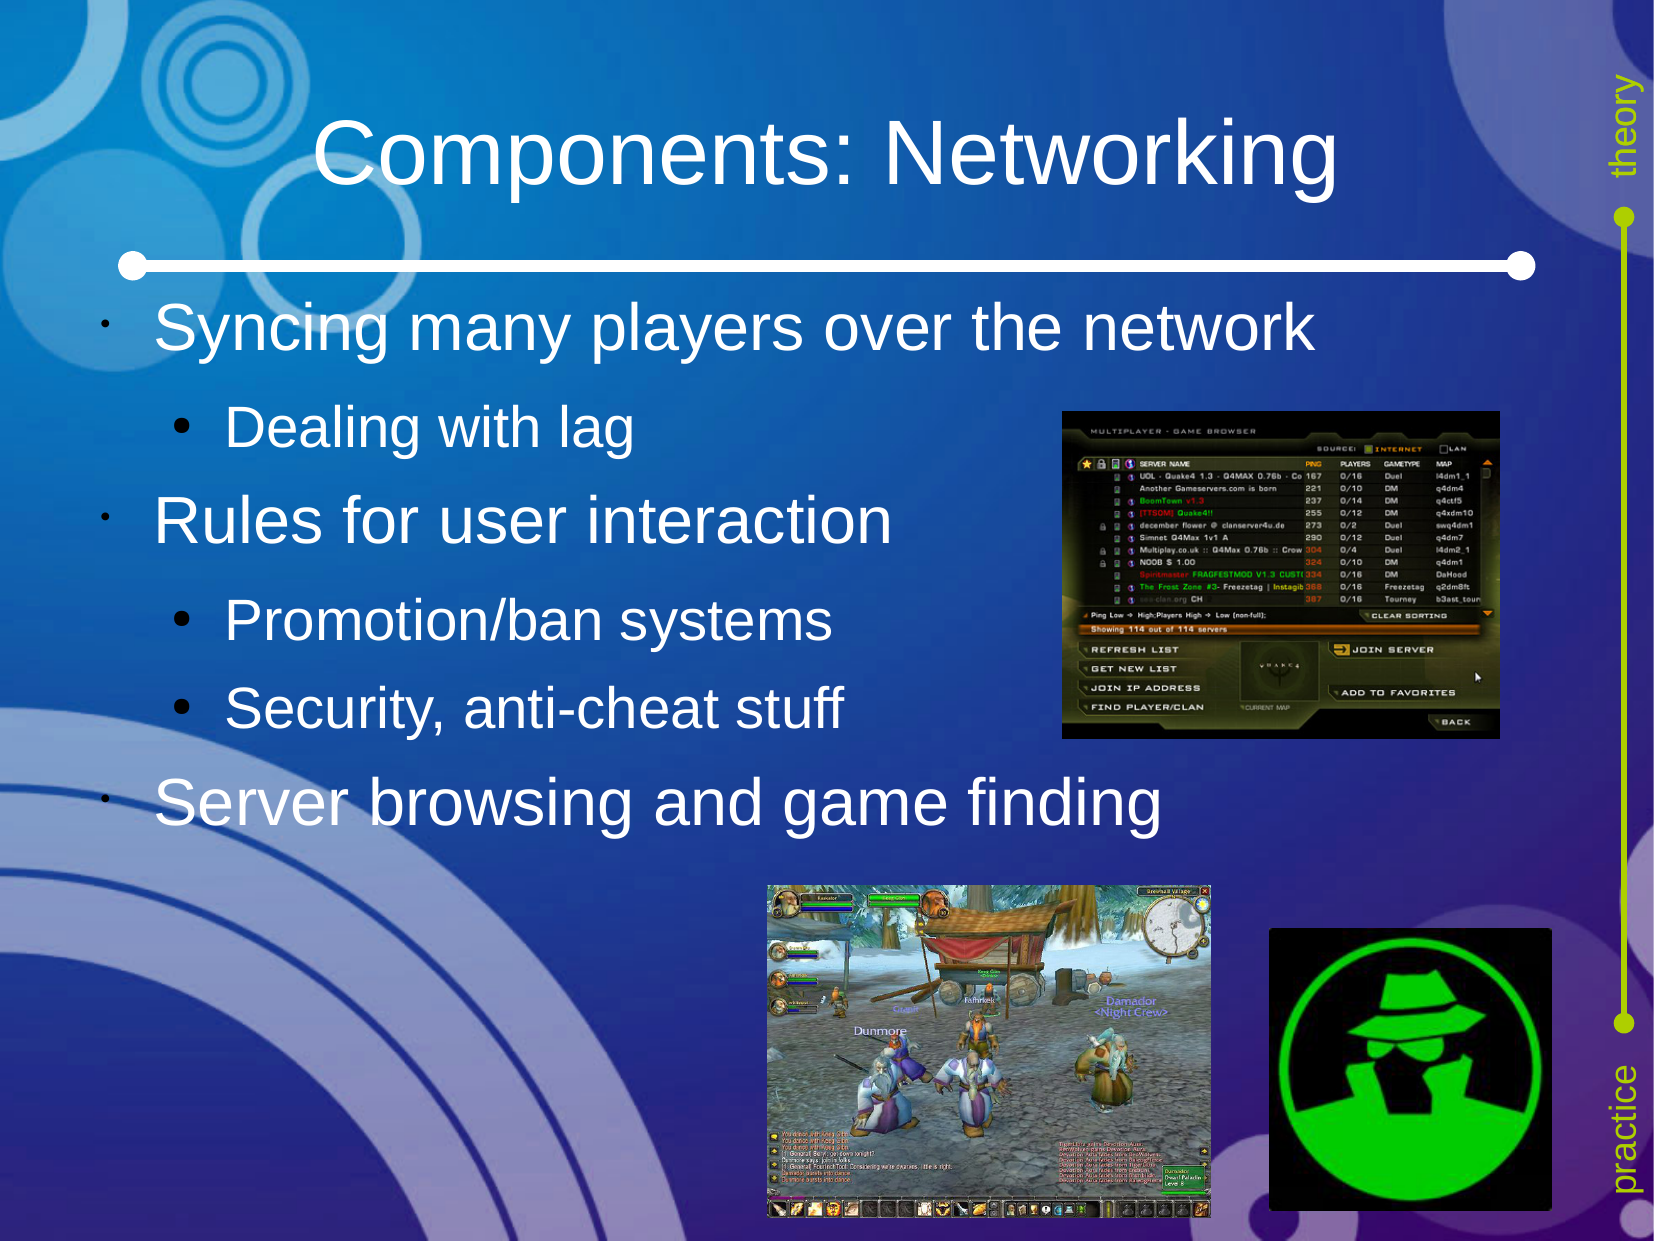

# Components: Networking
Syncing many players over the network
Dealing with lag
Rules for user interaction
Promotion/ban systems
Security, anti-cheat stuff
Server browsing and game finding